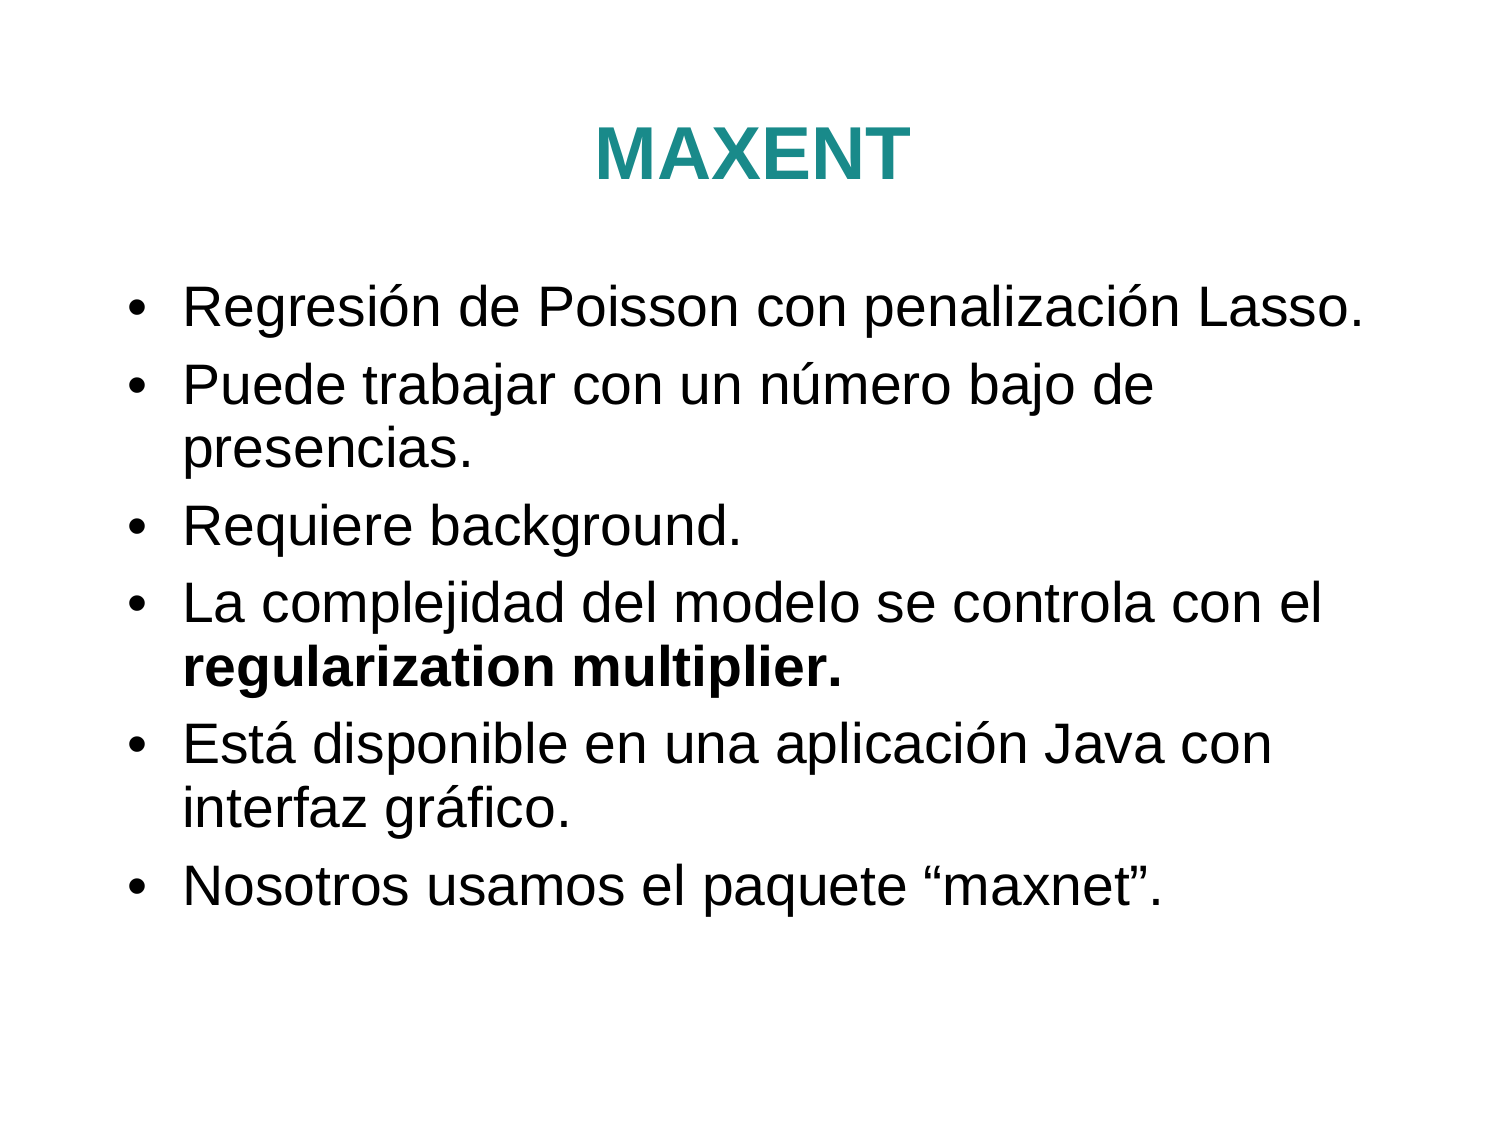

# MAXENT
Regresión de Poisson con penalización Lasso.
Puede trabajar con un número bajo de presencias.
Requiere background.
La complejidad del modelo se controla con el regularization multiplier.
Está disponible en una aplicación Java con interfaz gráfico.
Nosotros usamos el paquete “maxnet”.